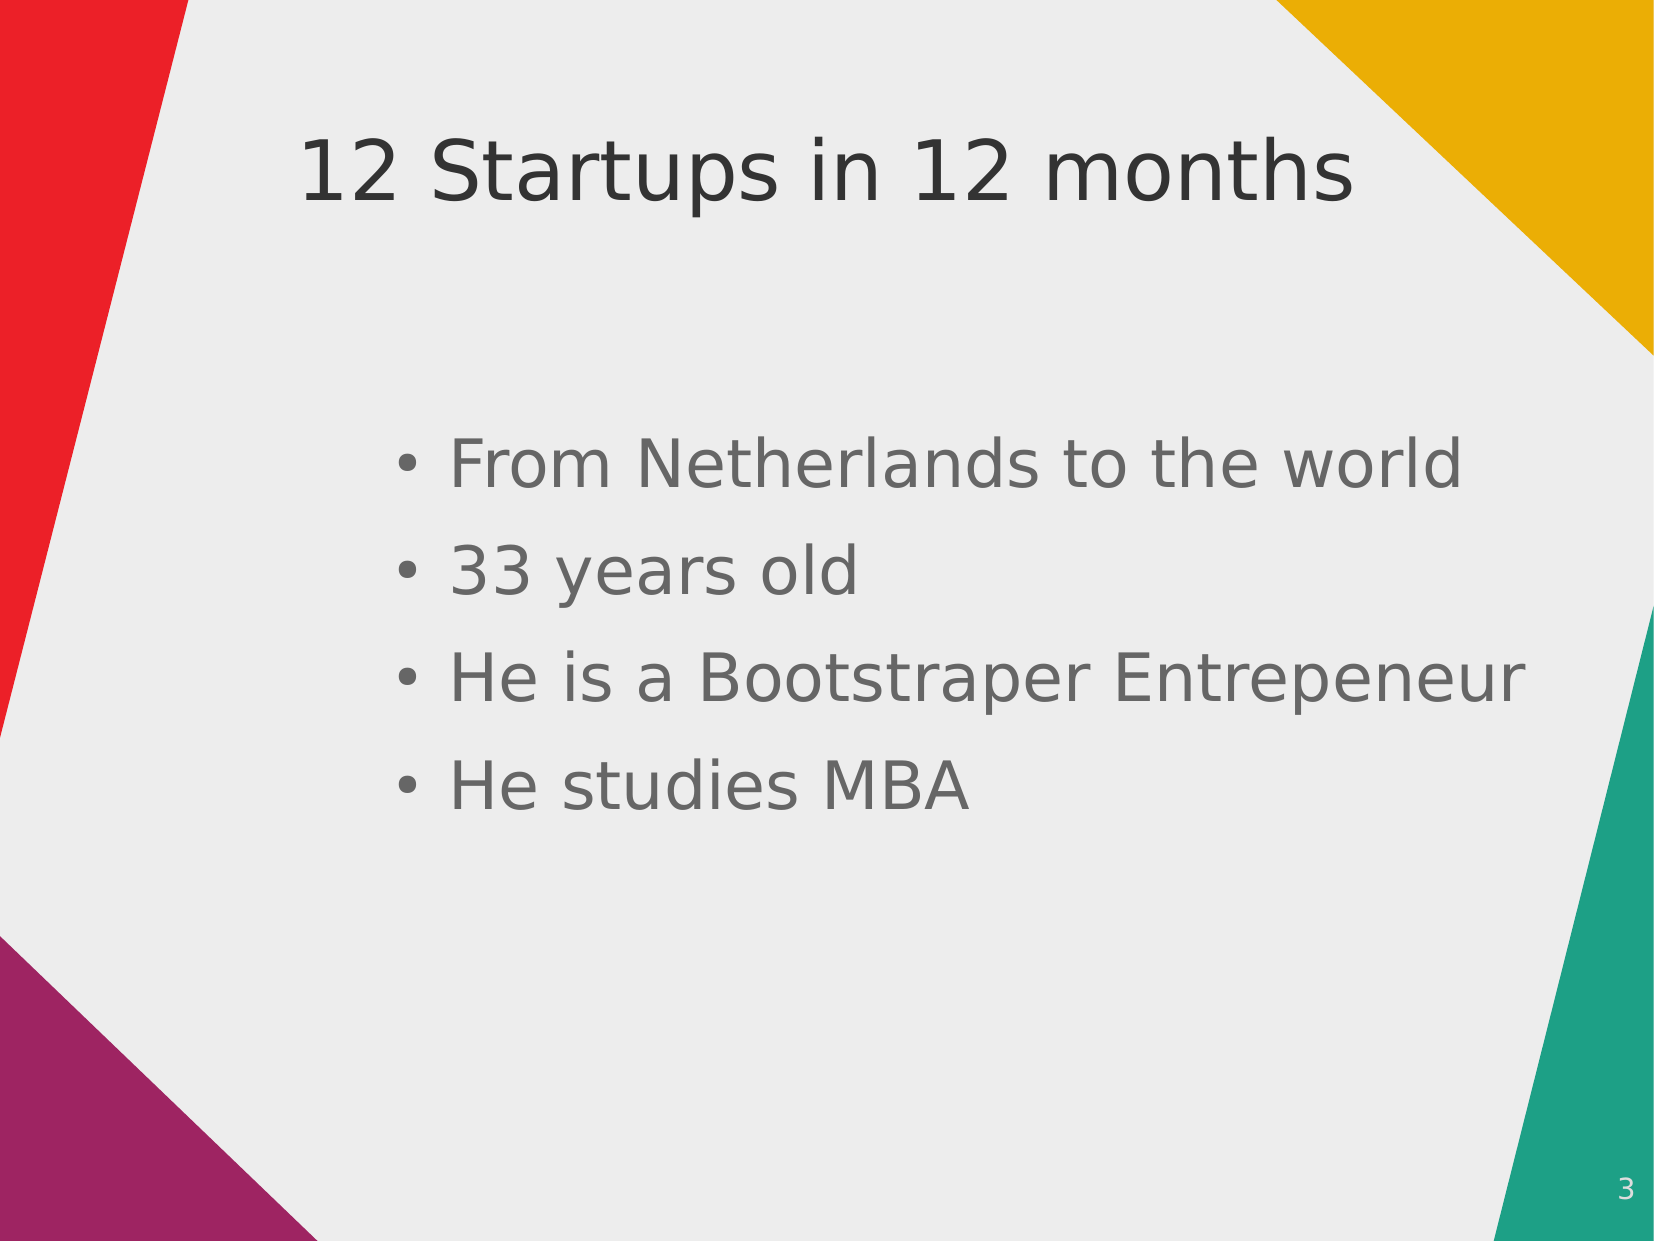

# 12 Startups in 12 months
From Netherlands to the world
33 years old
He is a Bootstraper Entrepeneur
He studies MBA
3